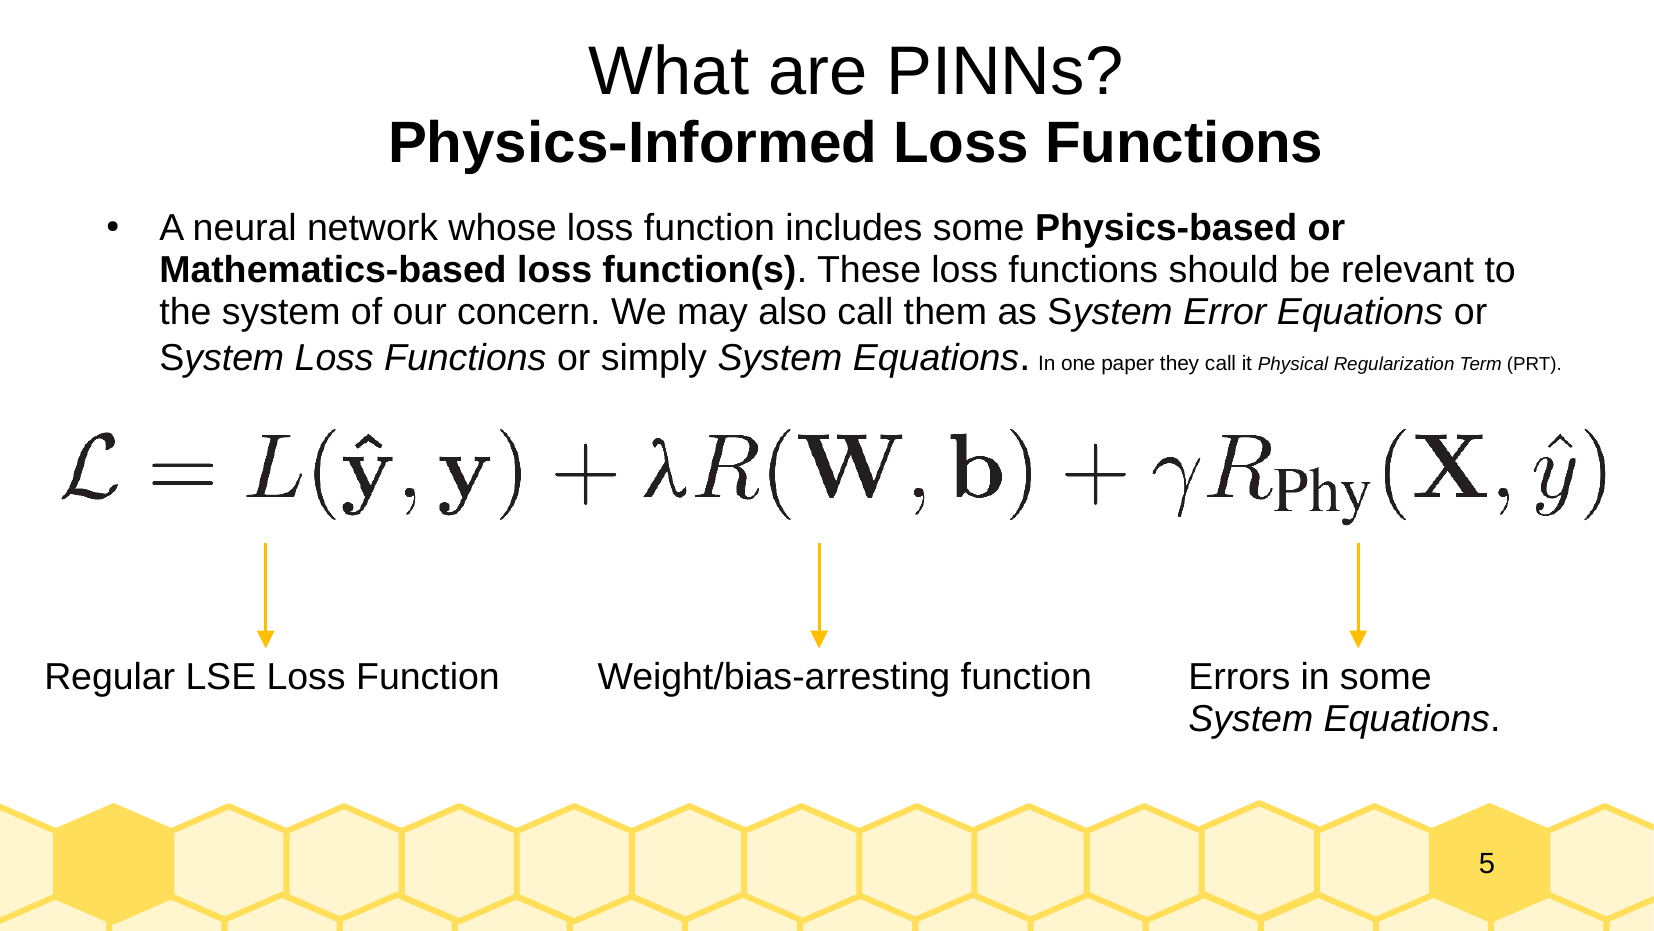

# What are PINNs? Physics-Informed Loss Functions
A neural network whose loss function includes some Physics-based or Mathematics-based loss function(s). These loss functions should be relevant to the system of our concern. We may also call them as System Error Equations or System Loss Functions or simply System Equations. In one paper they call it Physical Regularization Term (PRT).
Regular LSE Loss Function
Weight/bias-arresting function
Errors in some System Equations.